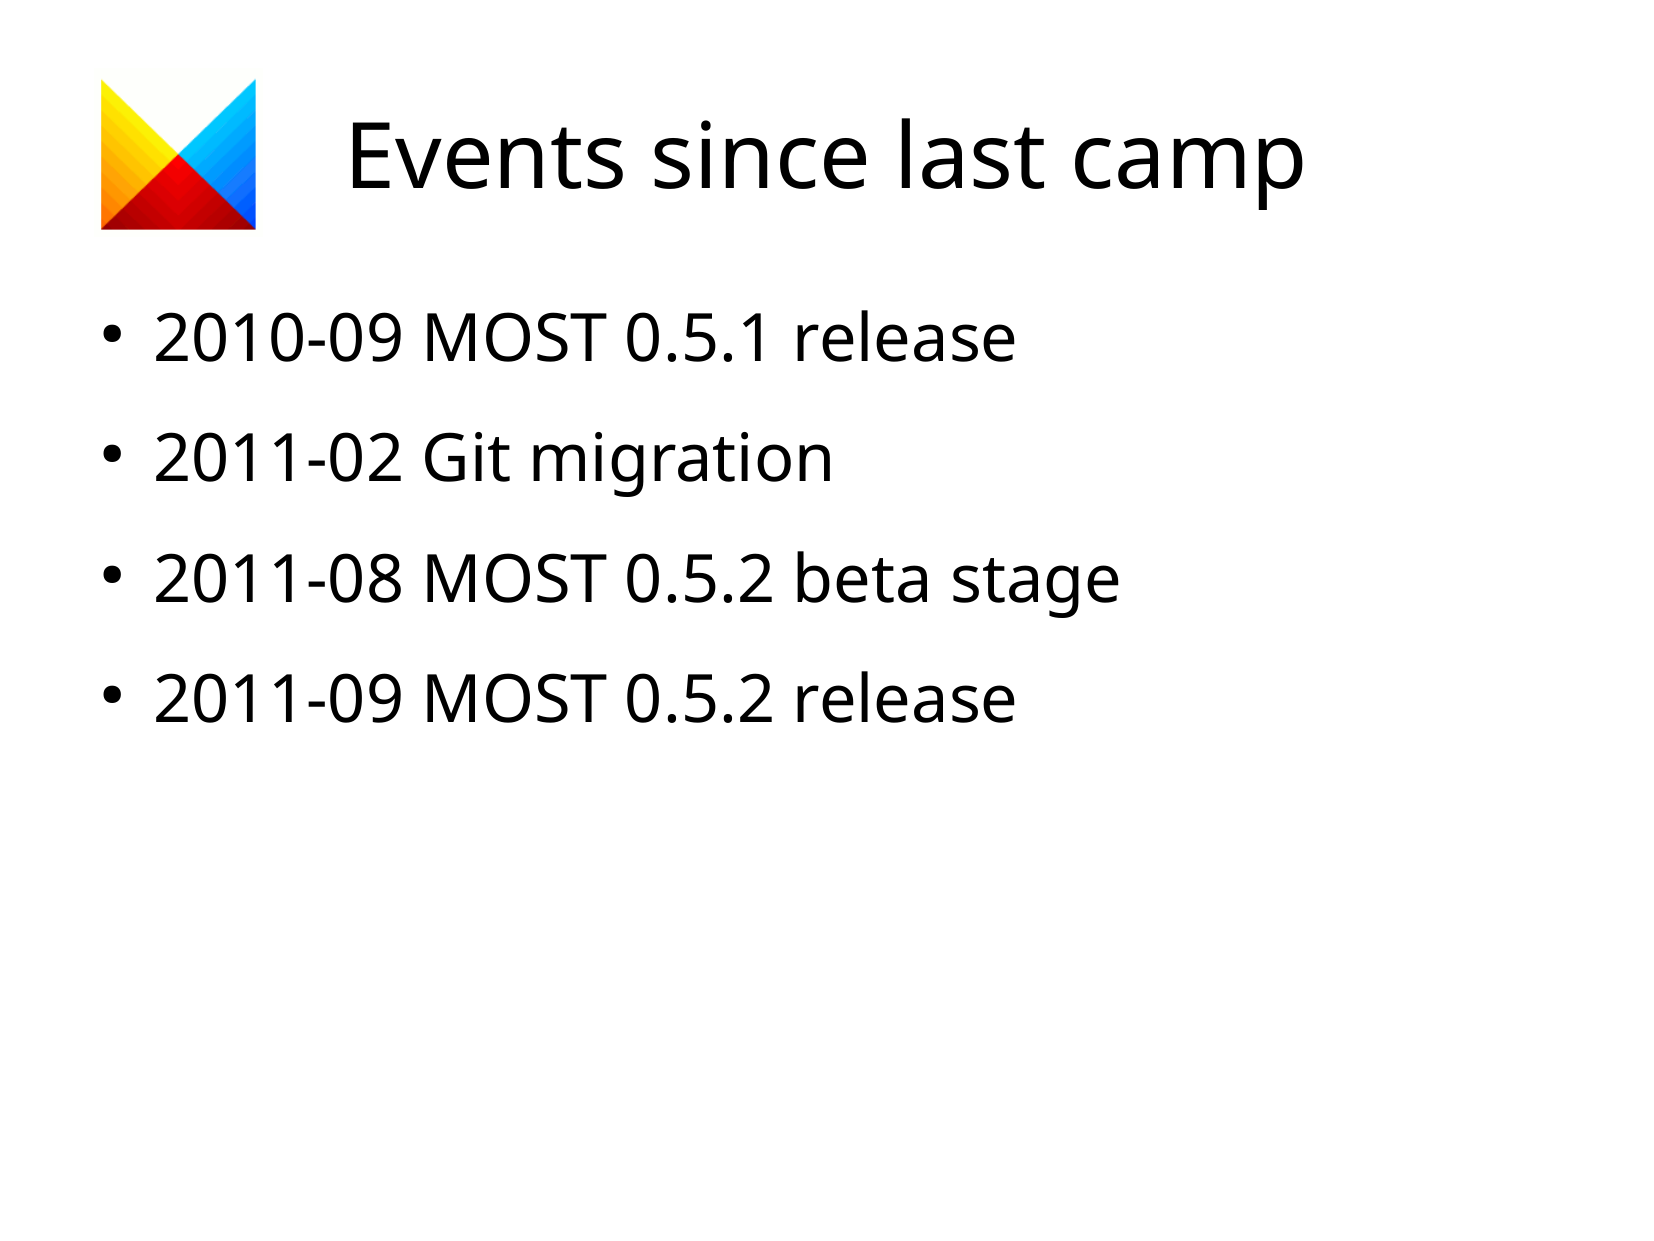

# Events since last camp
2010-09 MOST 0.5.1 release
2011-02 Git migration
2011-08 MOST 0.5.2 beta stage
2011-09 MOST 0.5.2 release